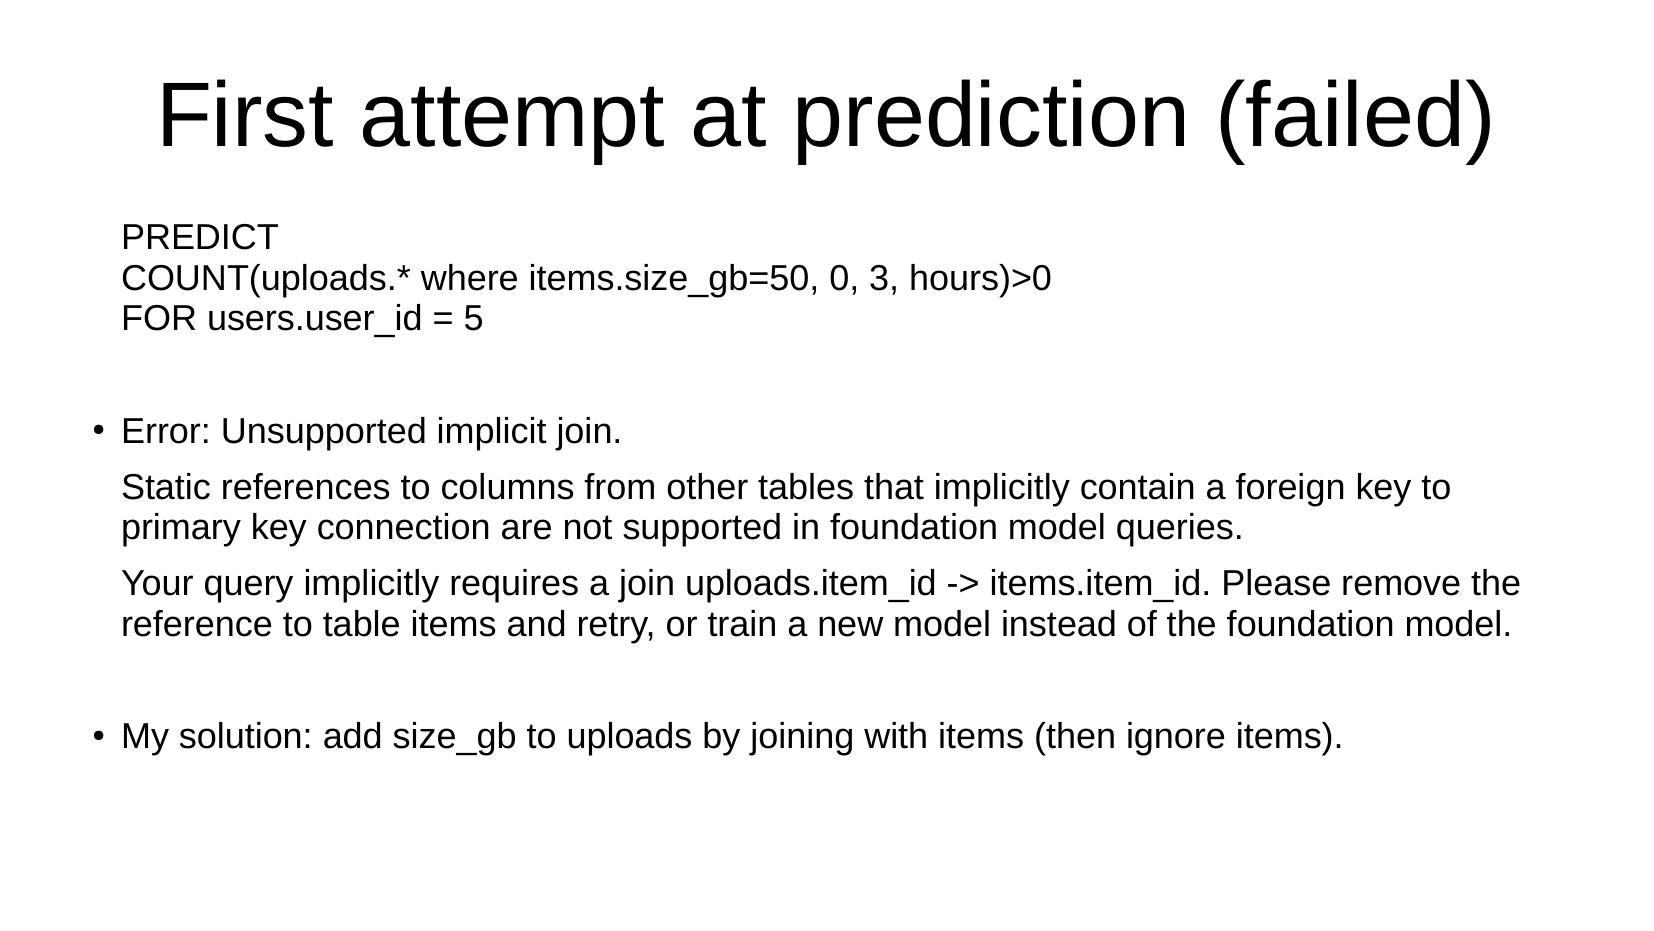

# First attempt at prediction (failed)
PREDICT
COUNT(uploads.* where items.size_gb=50, 0, 3, hours)>0
FOR users.user_id = 5
Error: Unsupported implicit join.
Static references to columns from other tables that implicitly contain a foreign key to primary key connection are not supported in foundation model queries.
Your query implicitly requires a join uploads.item_id -> items.item_id. Please remove the reference to table items and retry, or train a new model instead of the foundation model.
My solution: add size_gb to uploads by joining with items (then ignore items).